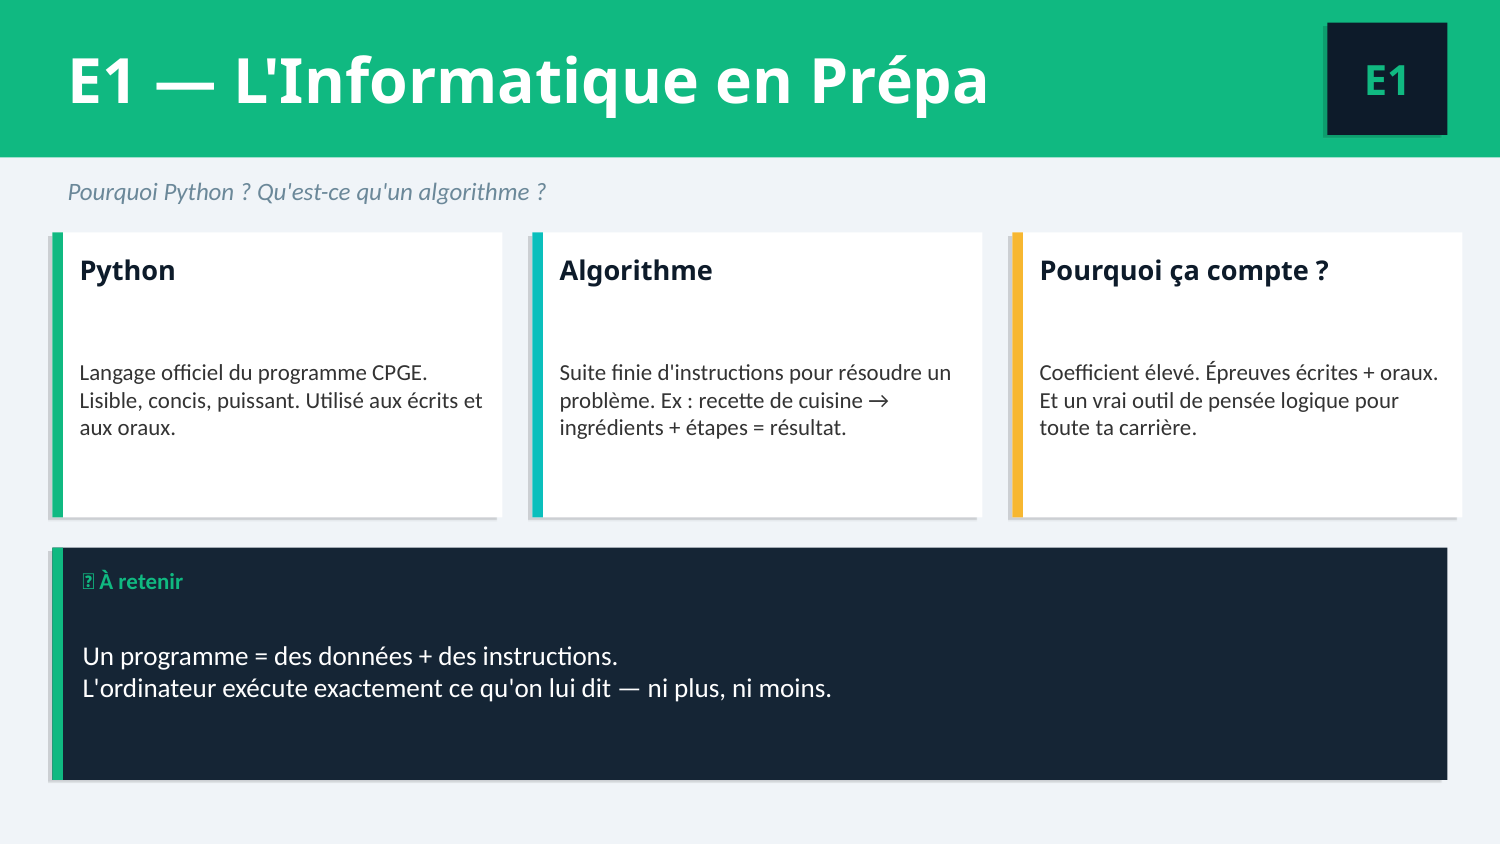

E1 — L'Informatique en Prépa
E1
Pourquoi Python ? Qu'est-ce qu'un algorithme ?
Python
Algorithme
Pourquoi ça compte ?
Langage officiel du programme CPGE. Lisible, concis, puissant. Utilisé aux écrits et aux oraux.
Suite finie d'instructions pour résoudre un problème. Ex : recette de cuisine → ingrédients + étapes = résultat.
Coefficient élevé. Épreuves écrites + oraux. Et un vrai outil de pensée logique pour toute ta carrière.
💡 À retenir
Un programme = des données + des instructions.
L'ordinateur exécute exactement ce qu'on lui dit — ni plus, ni moins.